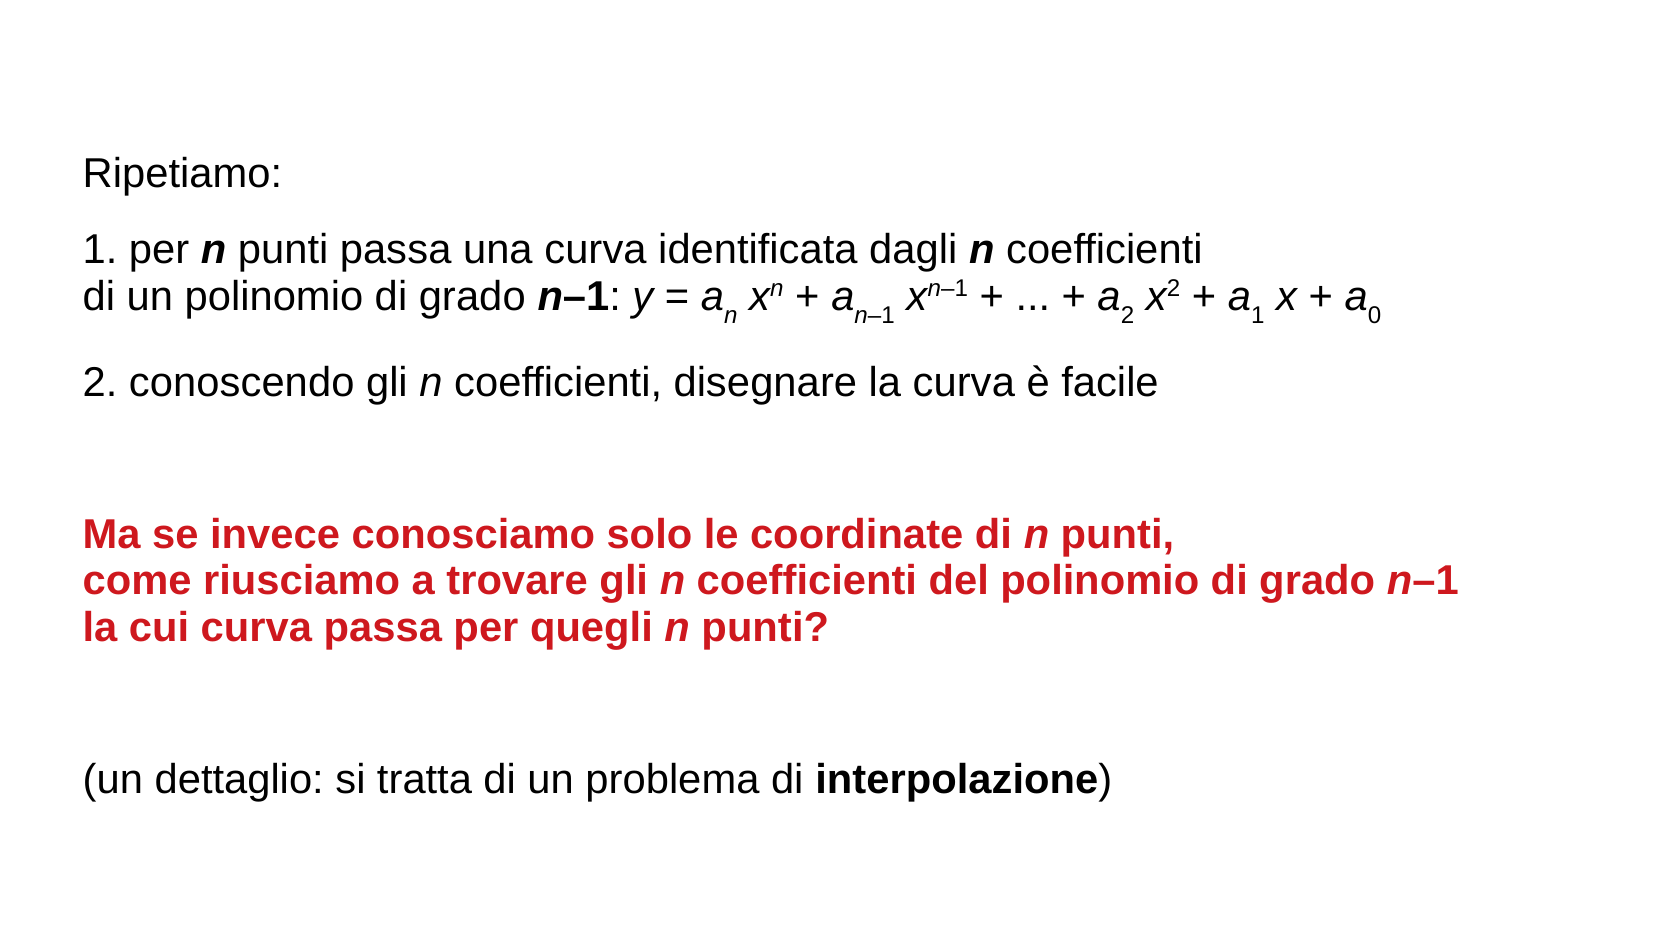

# Ripetiamo:
1. per n punti passa una curva identificata dagli n coefficienti
di un polinomio di grado n–1: y = an xn + an–1 xn–1 + ... + a2 x2 + a1 x + a0
2. conoscendo gli n coefficienti, disegnare la curva è facile
Ma se invece conosciamo solo le coordinate di n punti,
come riusciamo a trovare gli n coefficienti del polinomio di grado n–1
la cui curva passa per quegli n punti?
(un dettaglio: si tratta di un problema di interpolazione)